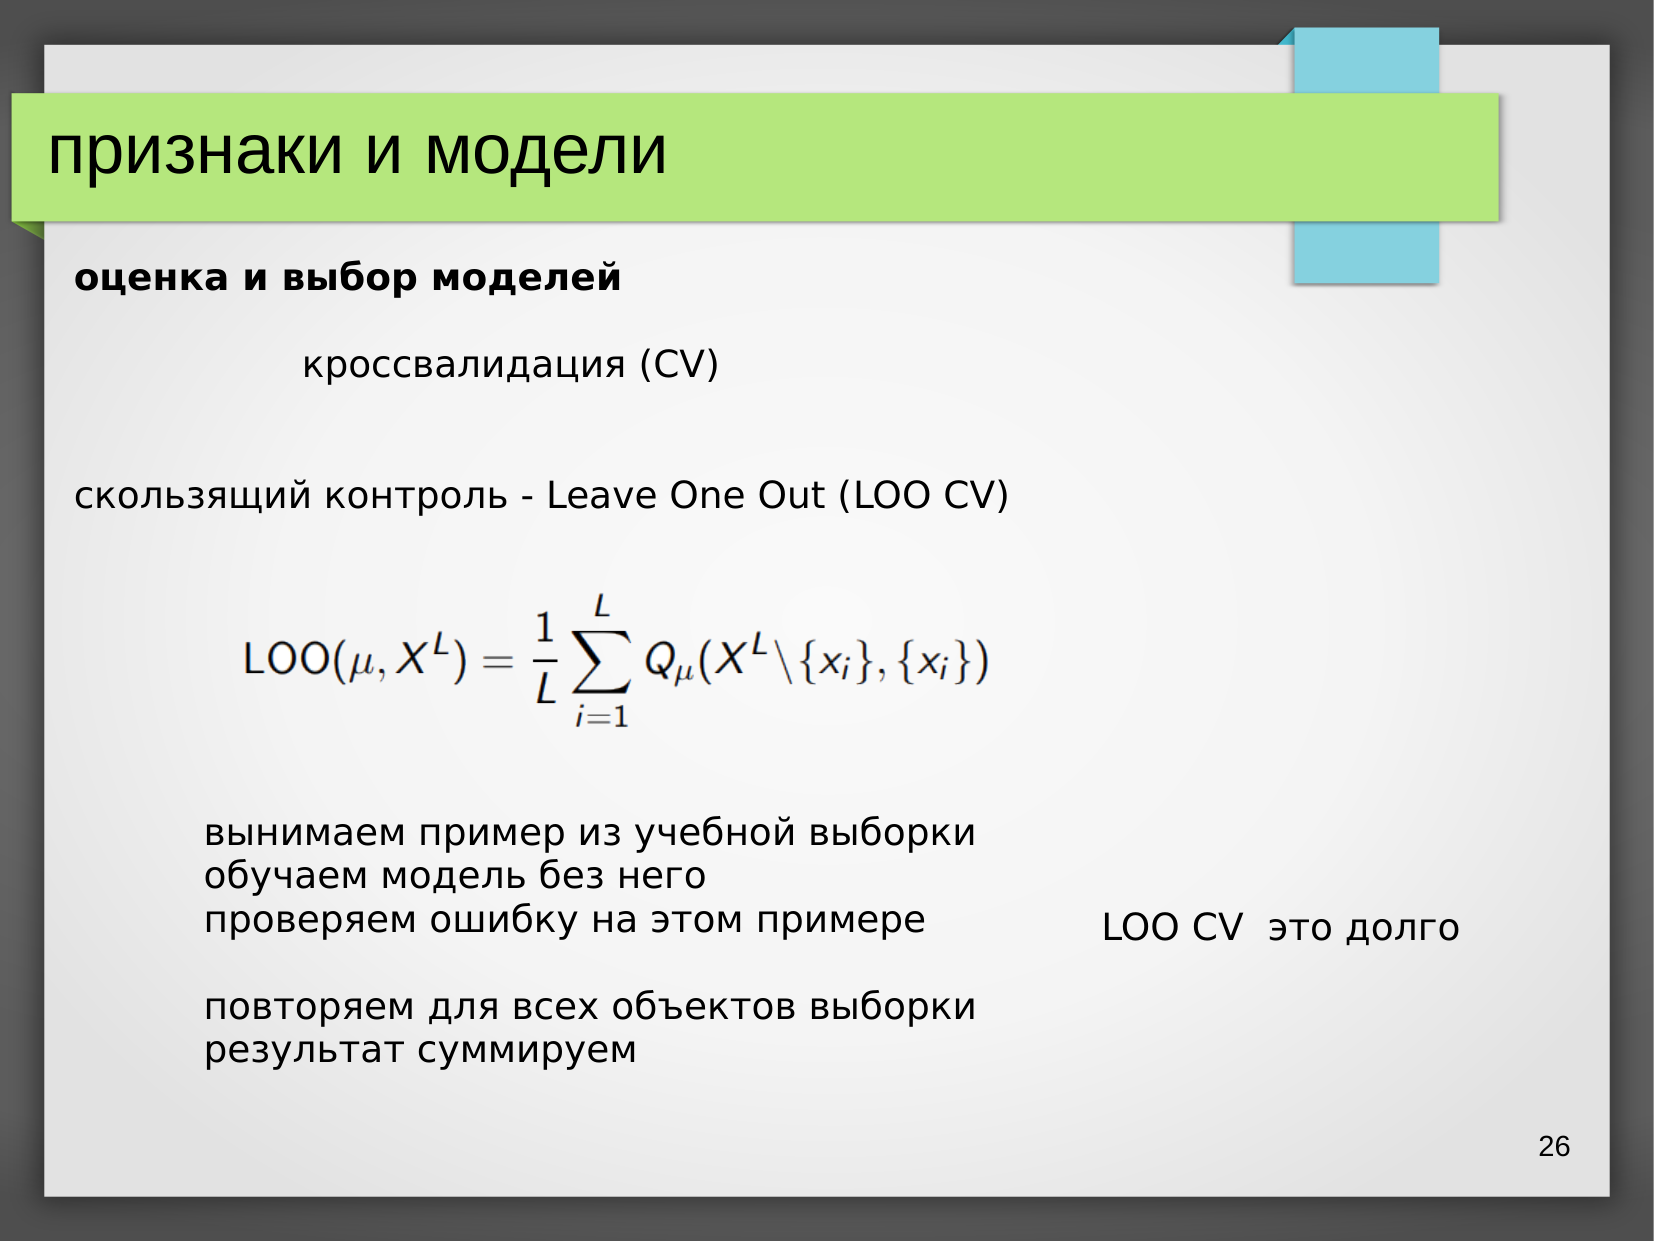

# признаки и модели
оценка и выбор моделей
 кроссвалидация (CV)
скользящий контроль - Leave One Out (LOO CV)
вынимаем пример из учебной выборки
обучаем модель без него
проверяем ошибку на этом примере
повторяем для всех объектов выборки
результат суммируем
LOO CV это долго
26